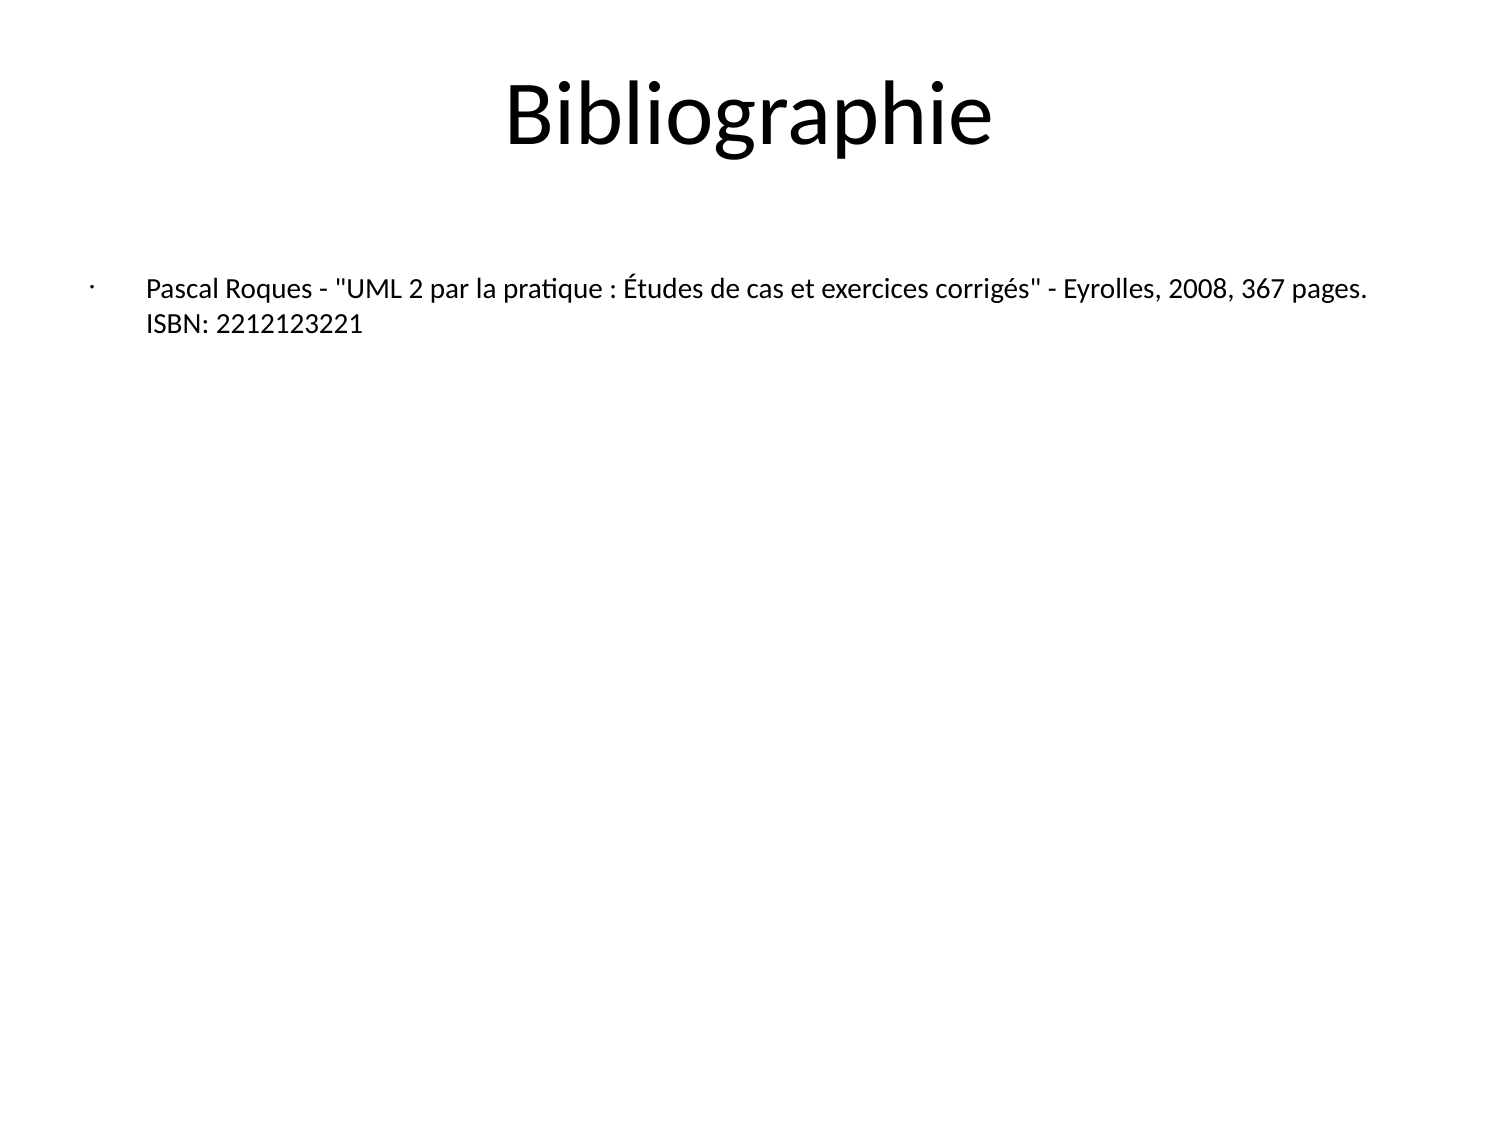

# Bibliographie
Pascal Roques - "UML 2 par la pratique : Études de cas et exercices corrigés" - Eyrolles, 2008, 367 pages.
ISBN: 2212123221